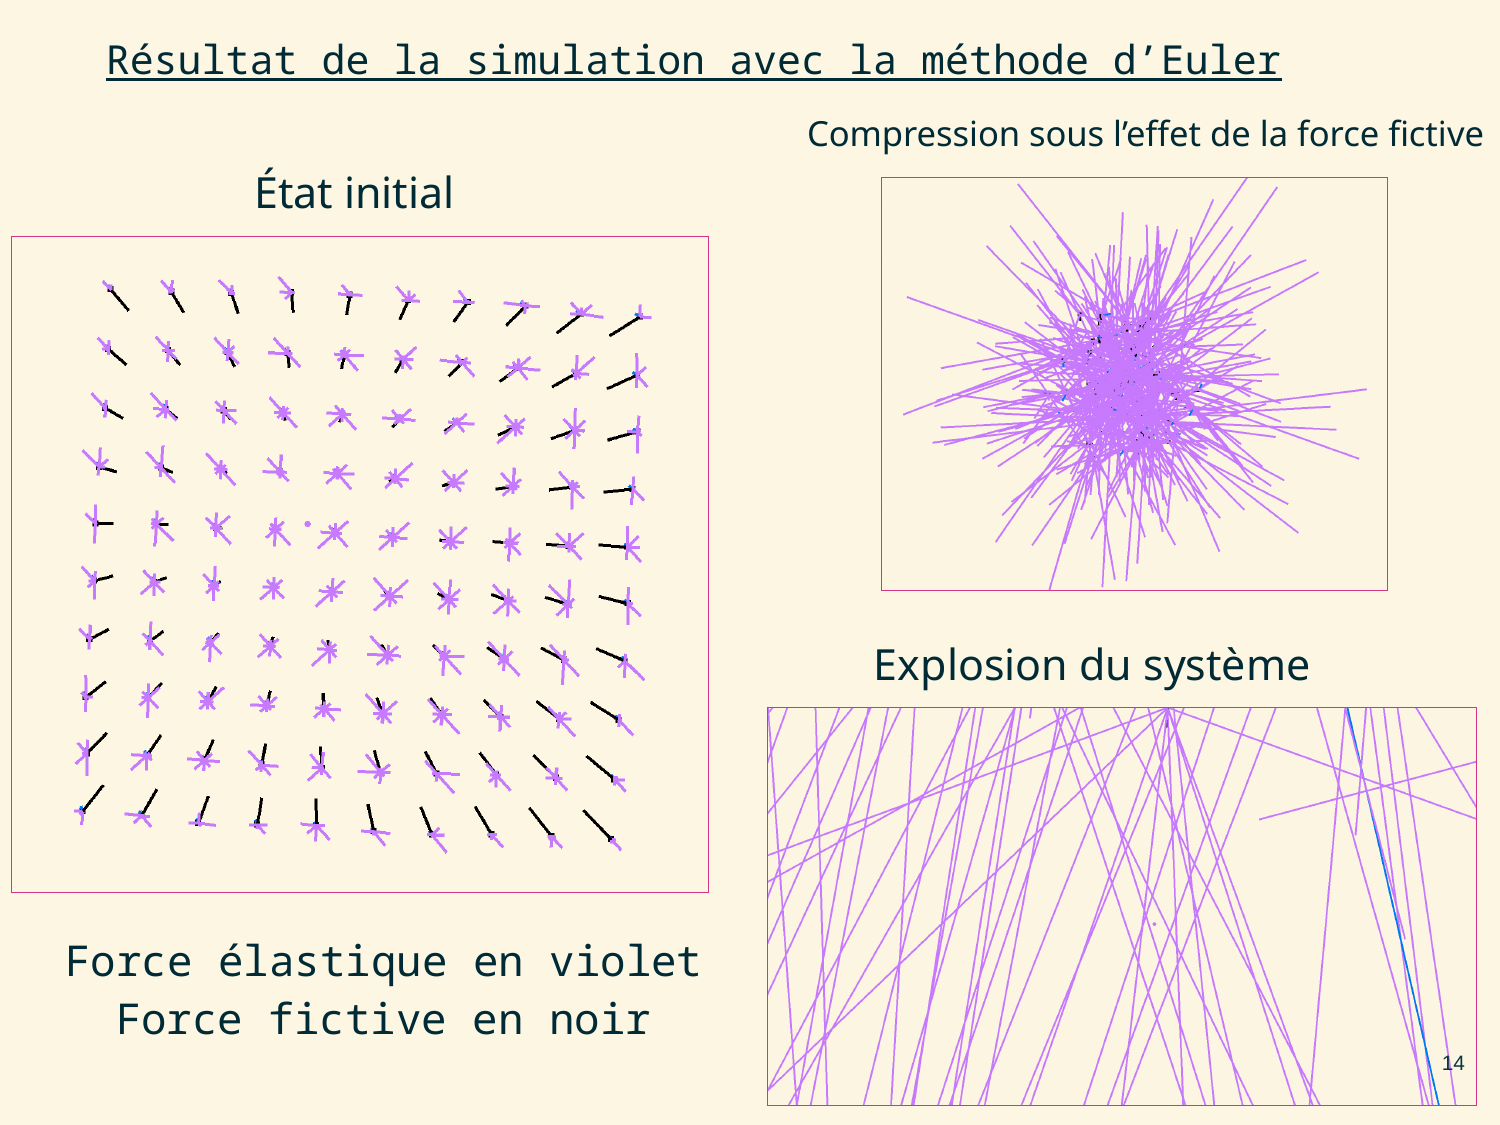

# Résultat de la simulation avec la méthode d’Euler
Compression sous l’effet de la force fictive
État initial
Explosion du système
Force élastique en violet
Force fictive en noir
14